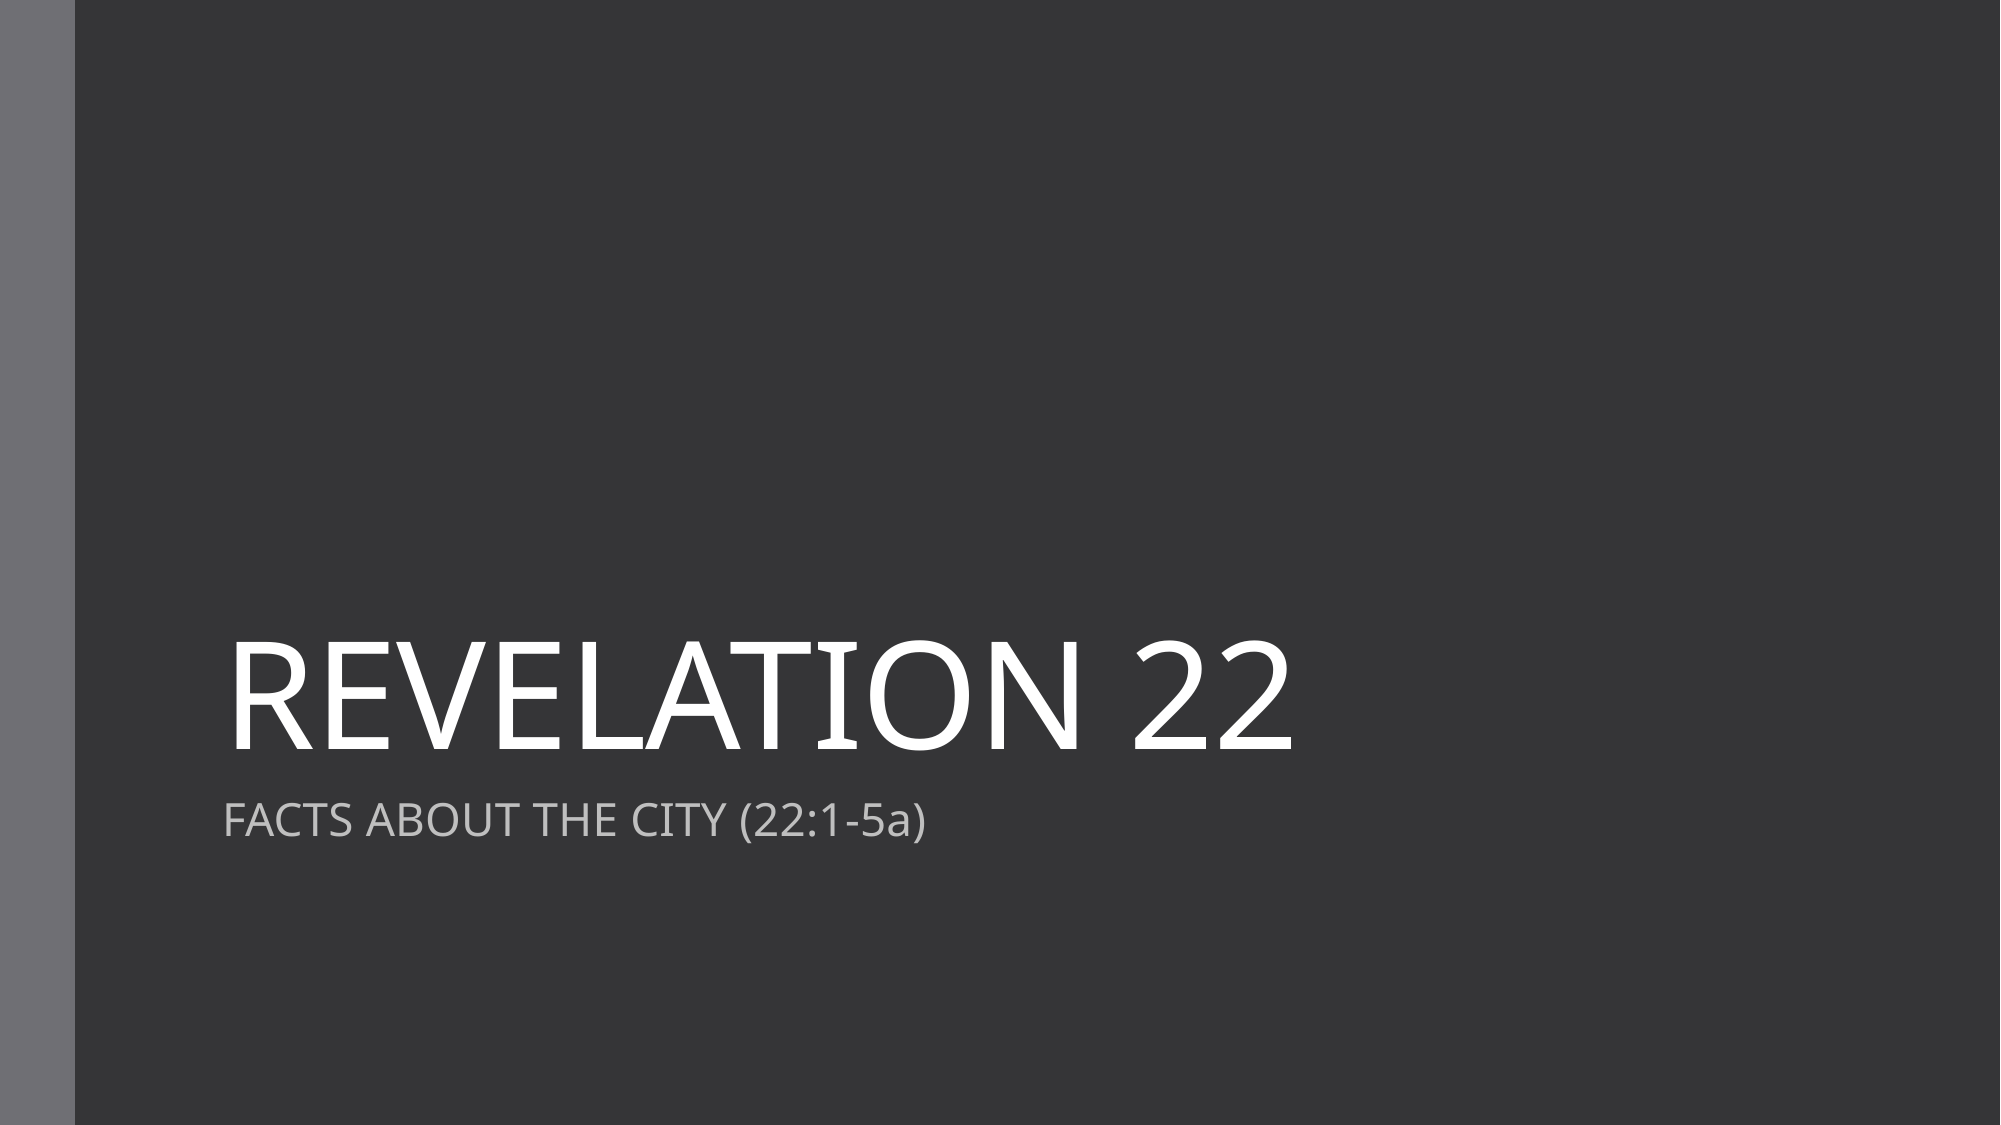

# REVELATION 22
FACTS ABOUT THE CITY (22:1-5a)